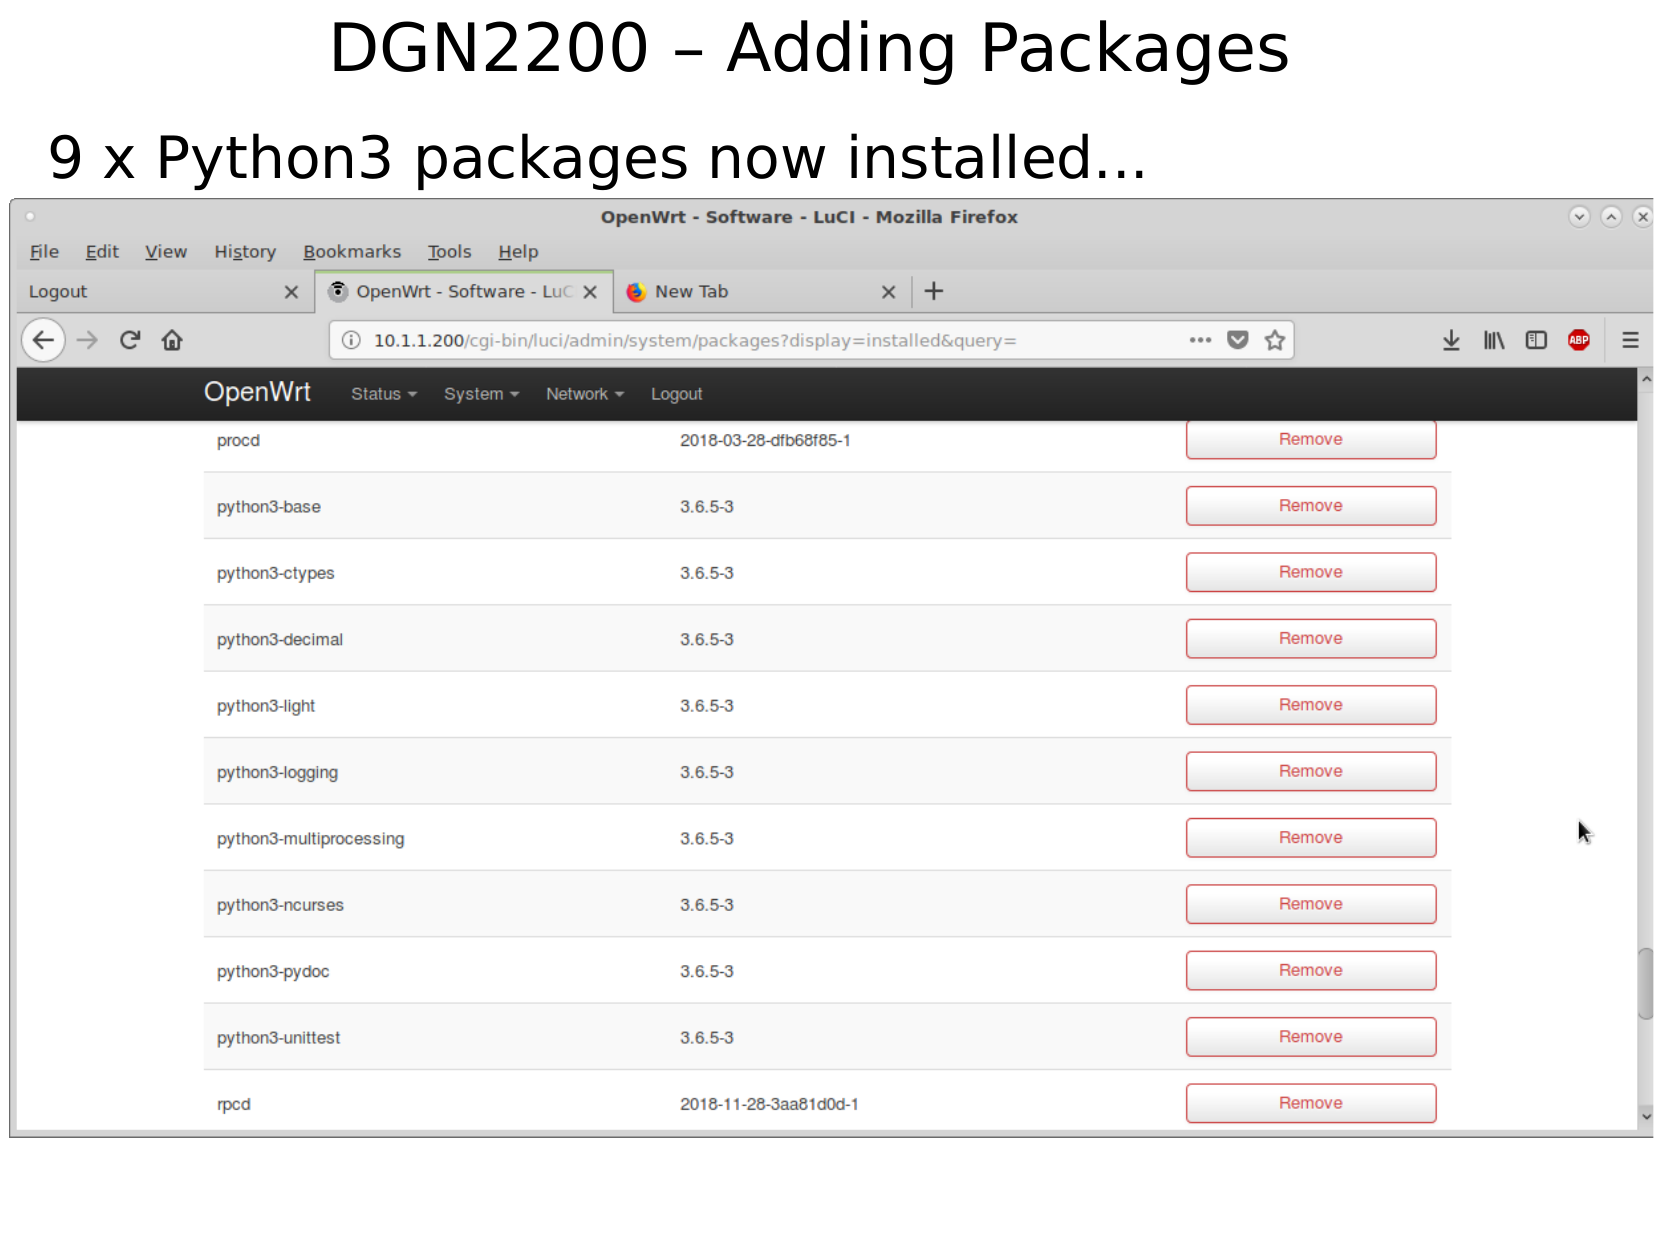

# DGN2200 – Adding Packages
9 x Python3 packages now installed...